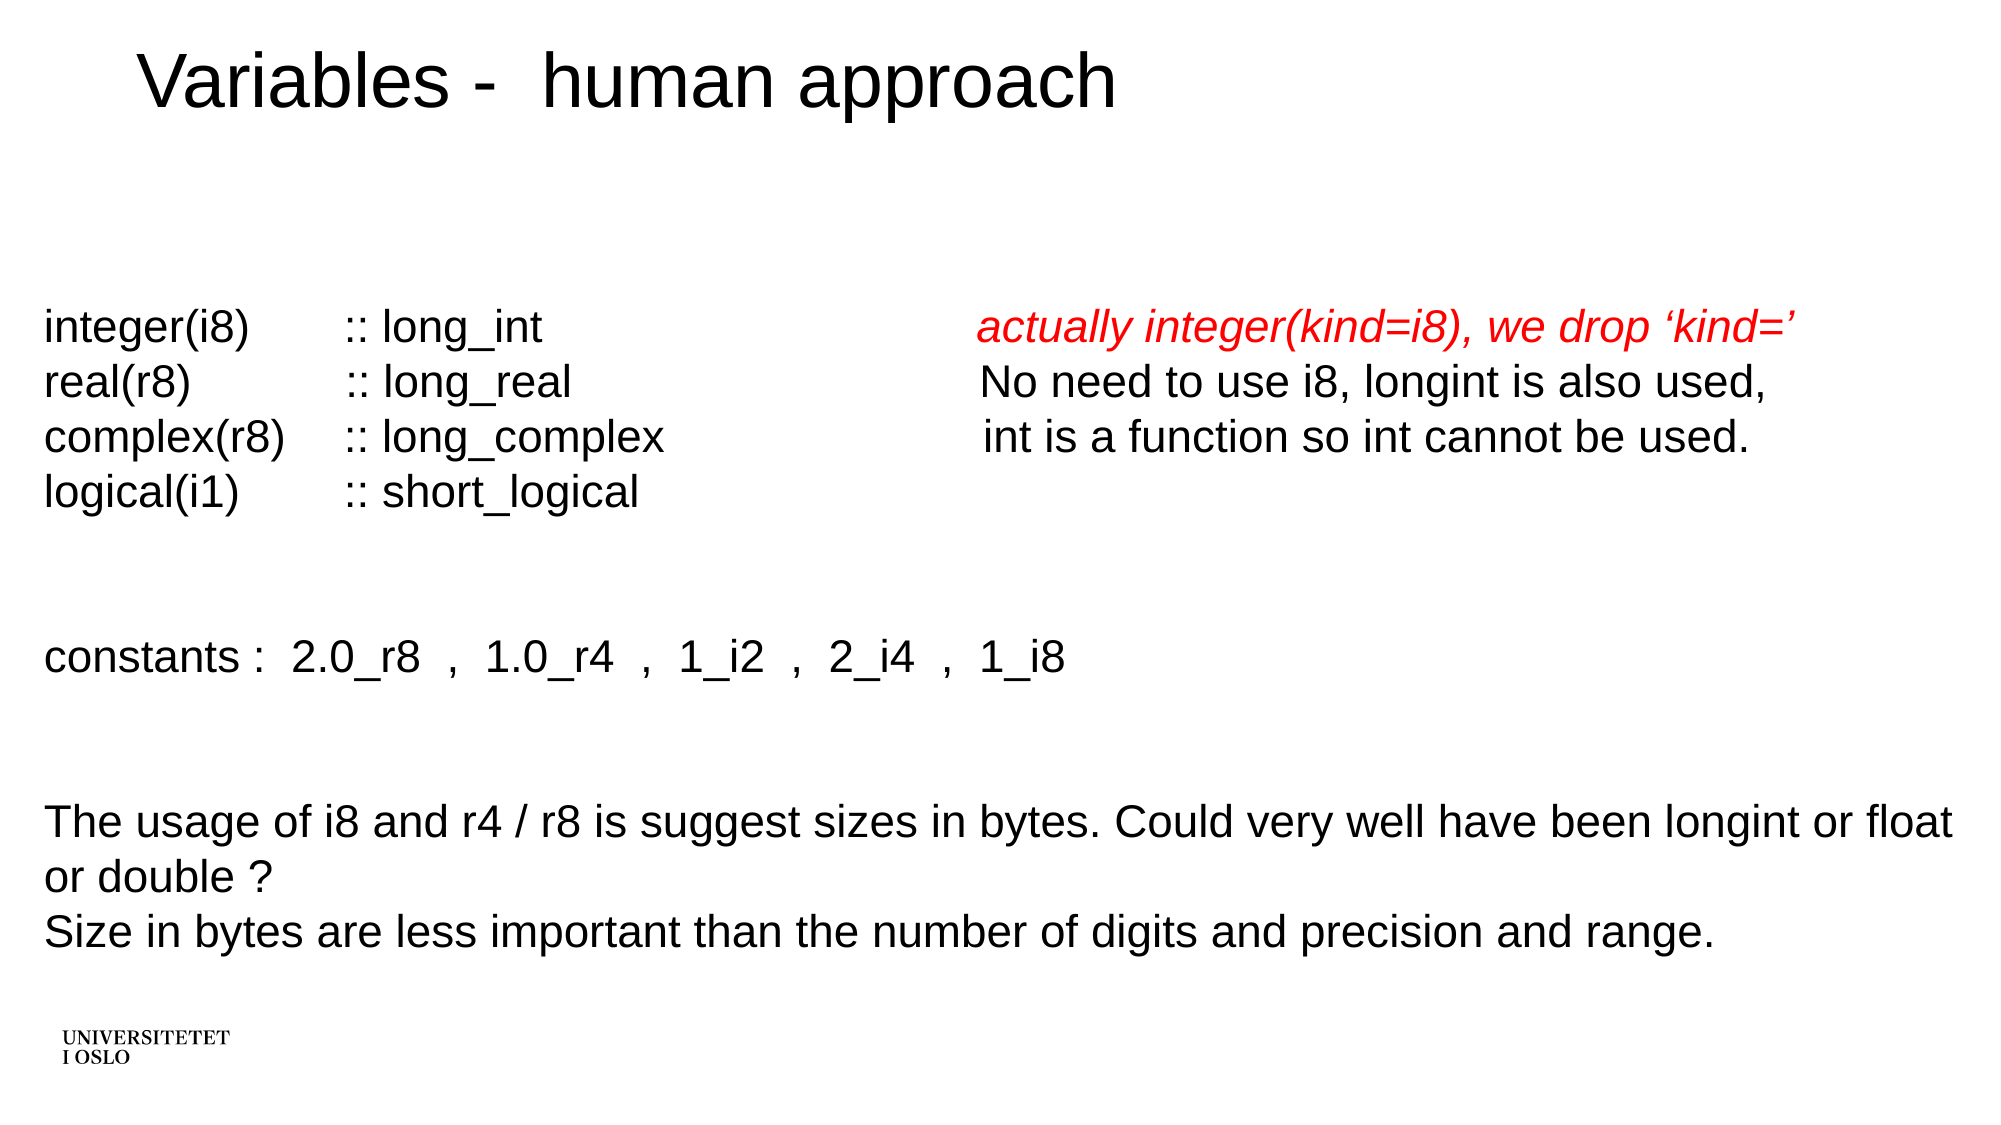

# Variables -  human approach
integer(i8) 	:: long_int actually integer(kind=i8), we drop ‘kind=’
real(r8) 	 :: long_real No need to use i8, longint is also used,
complex(r8) 	:: long_complex int is a function so int cannot be used.
logical(i1) 	:: short_logical
constants : 2.0_r8 , 1.0_r4 , 1_i2 , 2_i4 , 1_i8
The usage of i8 and r4 / r8 is suggest sizes in bytes. Could very well have been longint or float or double ?
Size in bytes are less important than the number of digits and precision and range.